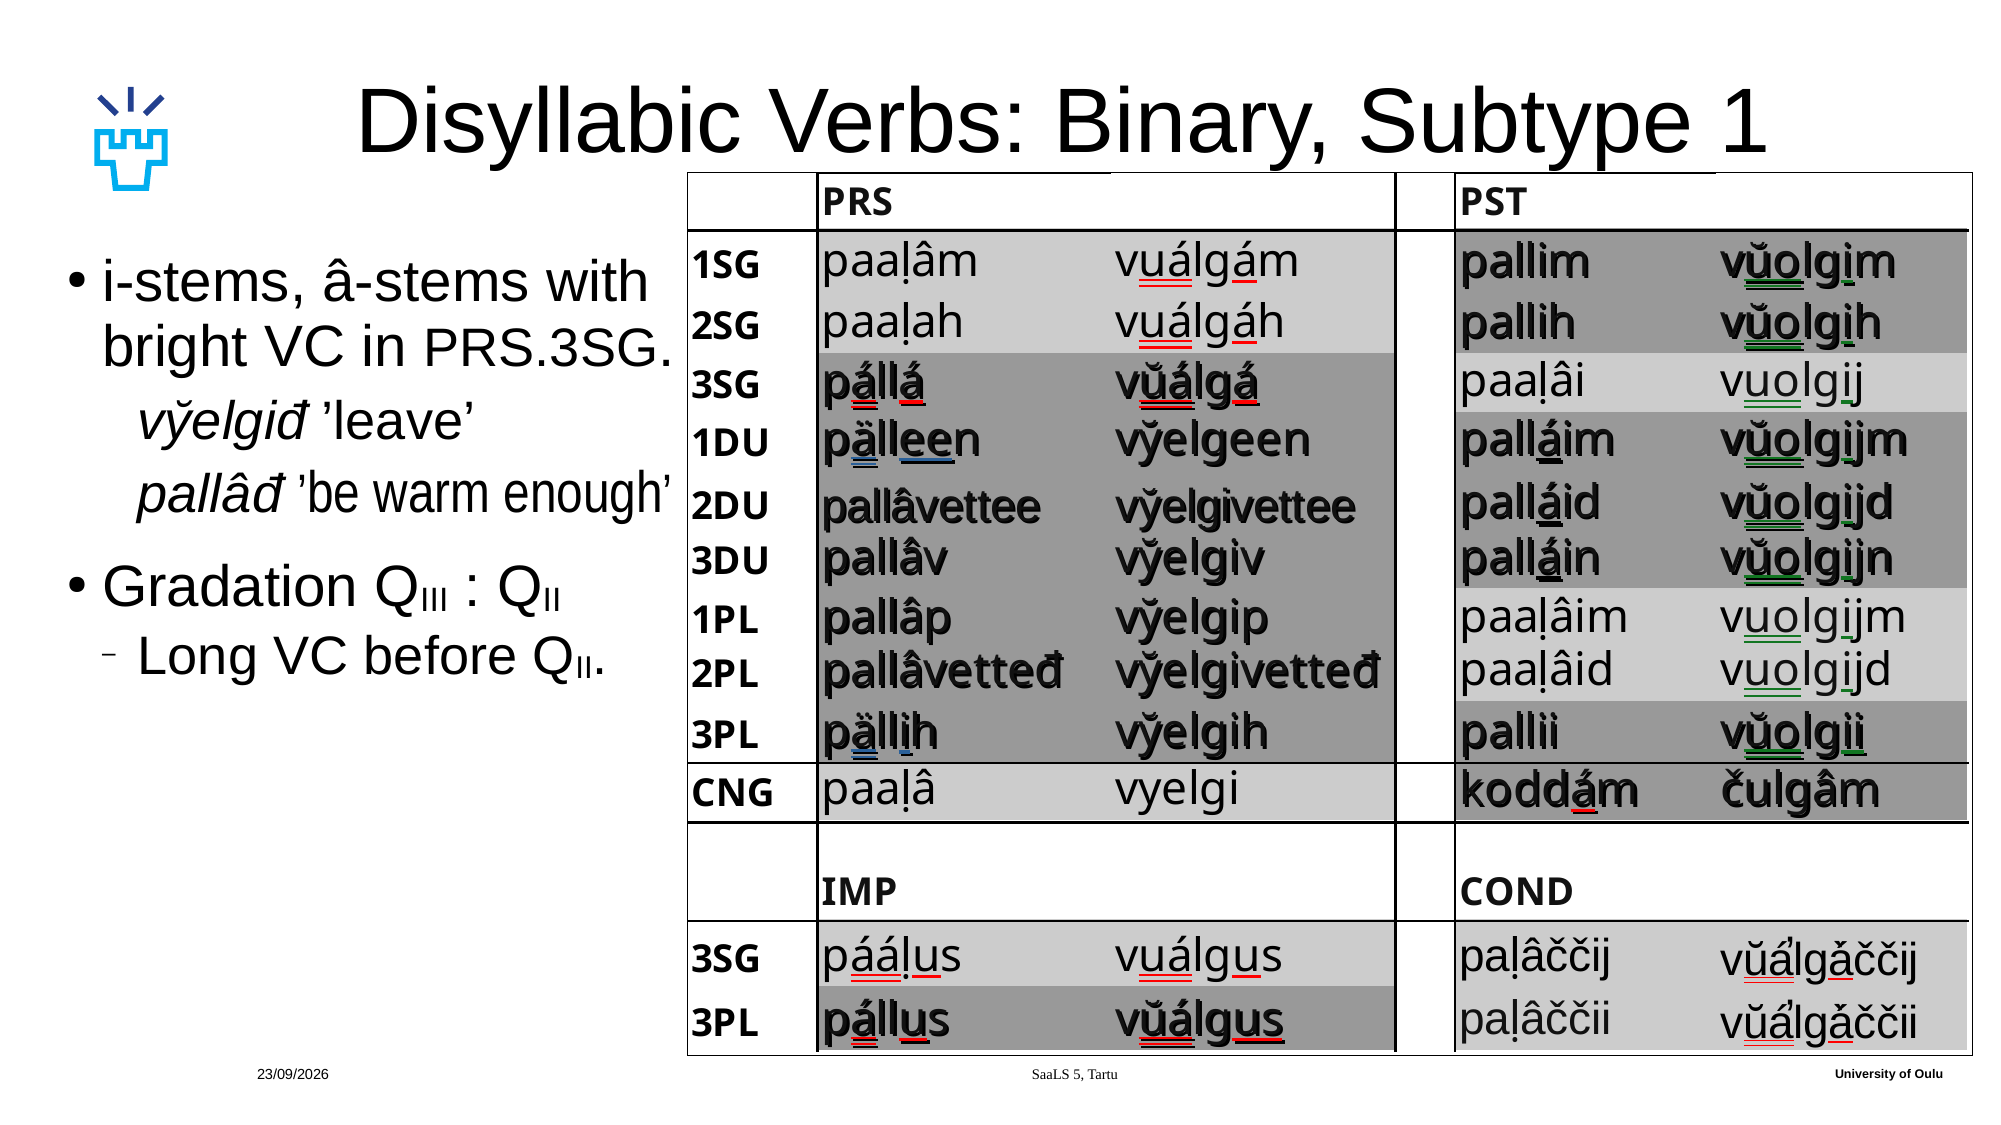

# Disyllabic Verbs: Binary, Subtype 1
i-stems, â-stems with bright VC in PRS.3SG.
vy̆elgiđ ’leave’
pallâđ ’be warm enough’
Gradation QIII : QII
Long VC before QII.
https://github.com/tkoukkar/anaraskiela/blob/master/Koukkari_Tuomas-CIFUXIII-oovdanpyehtim.pdf